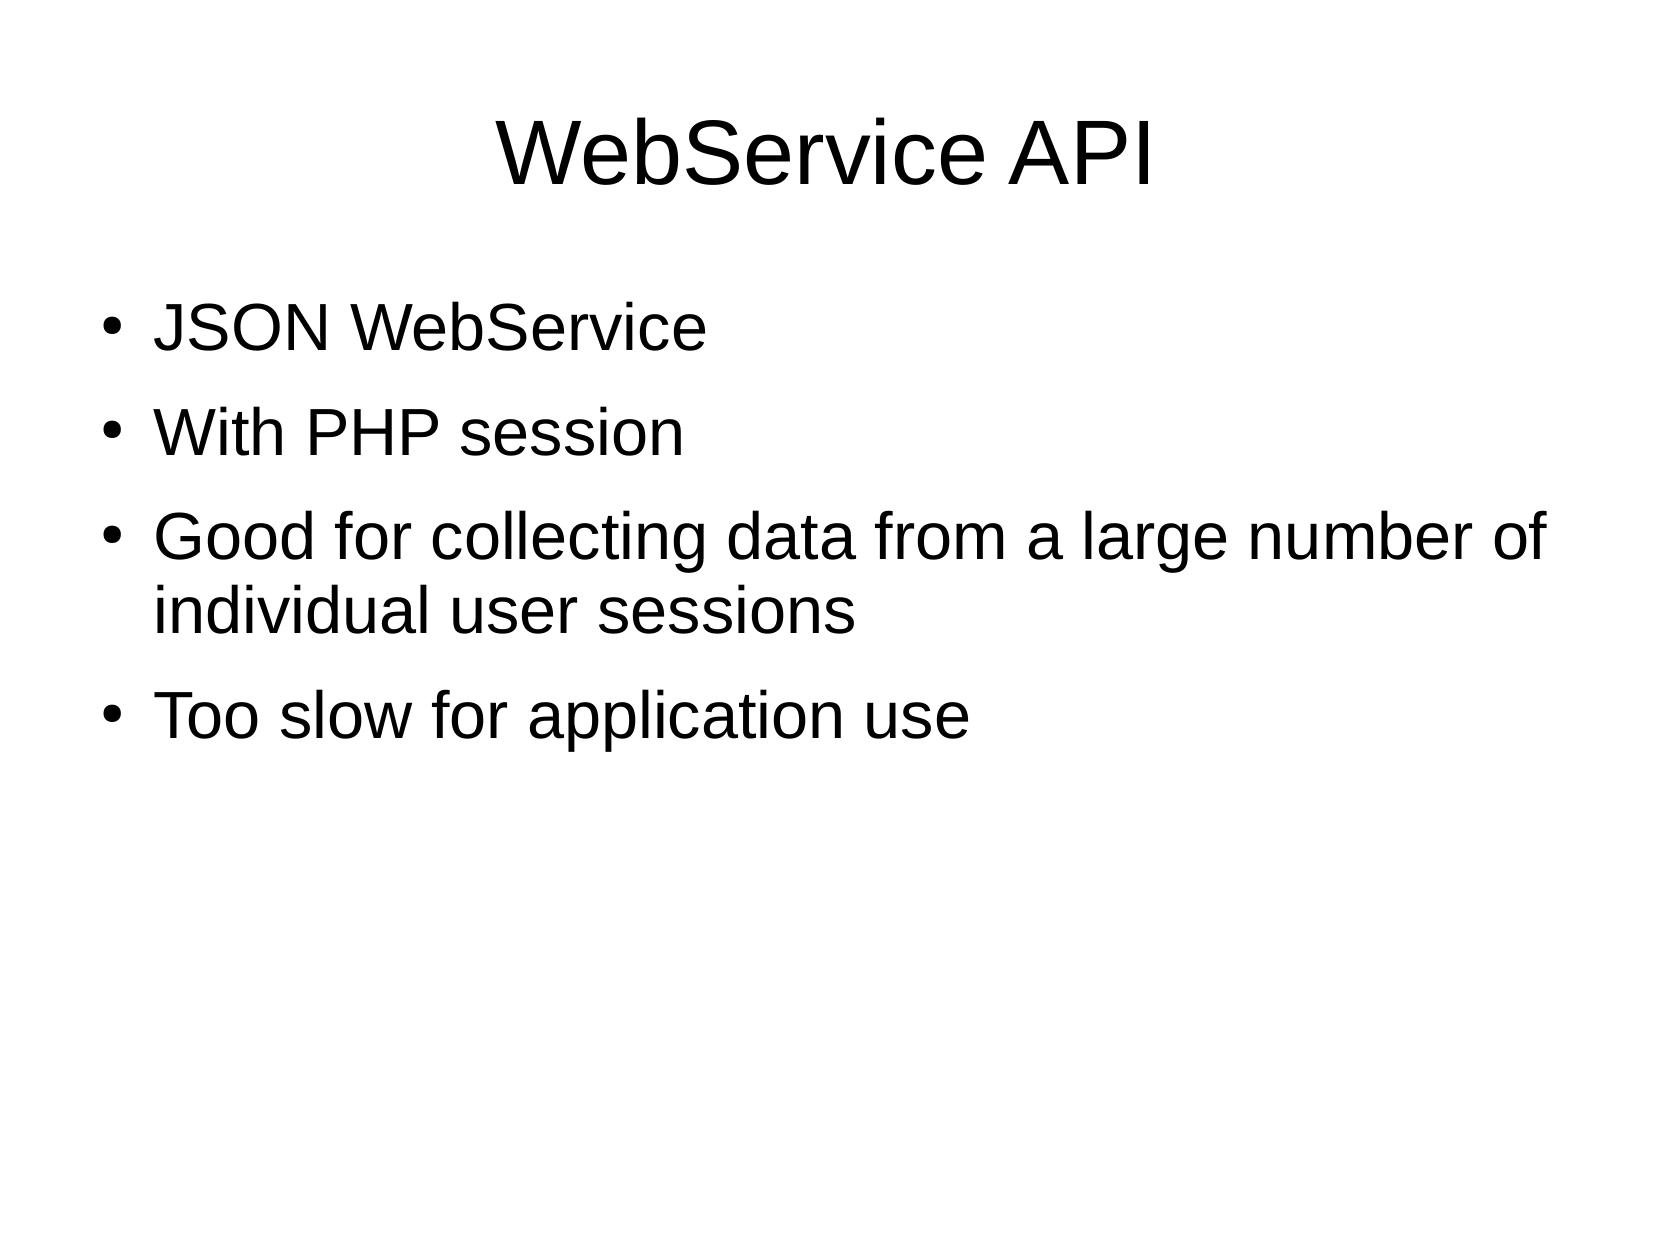

# WebService API
JSON WebService
With PHP session
Good for collecting data from a large number of individual user sessions
Too slow for application use